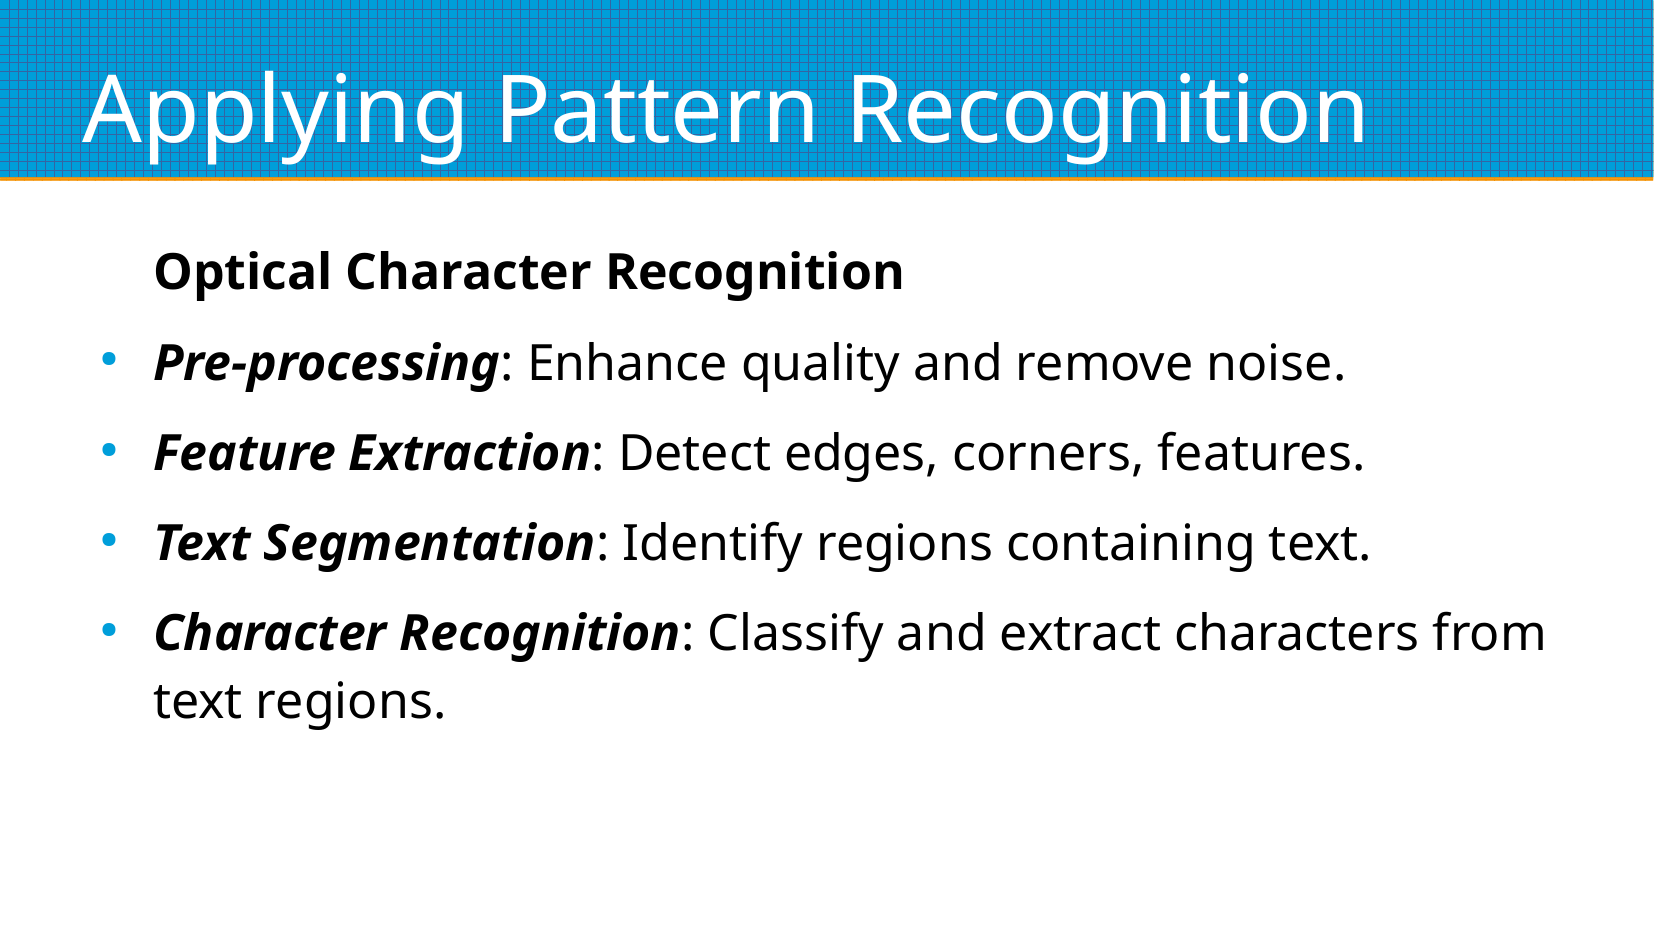

# Applying Pattern Recognition
Optical Character Recognition
Pre-processing: Enhance quality and remove noise.
Feature Extraction: Detect edges, corners, features.
Text Segmentation: Identify regions containing text.
Character Recognition: Classify and extract characters from text regions.